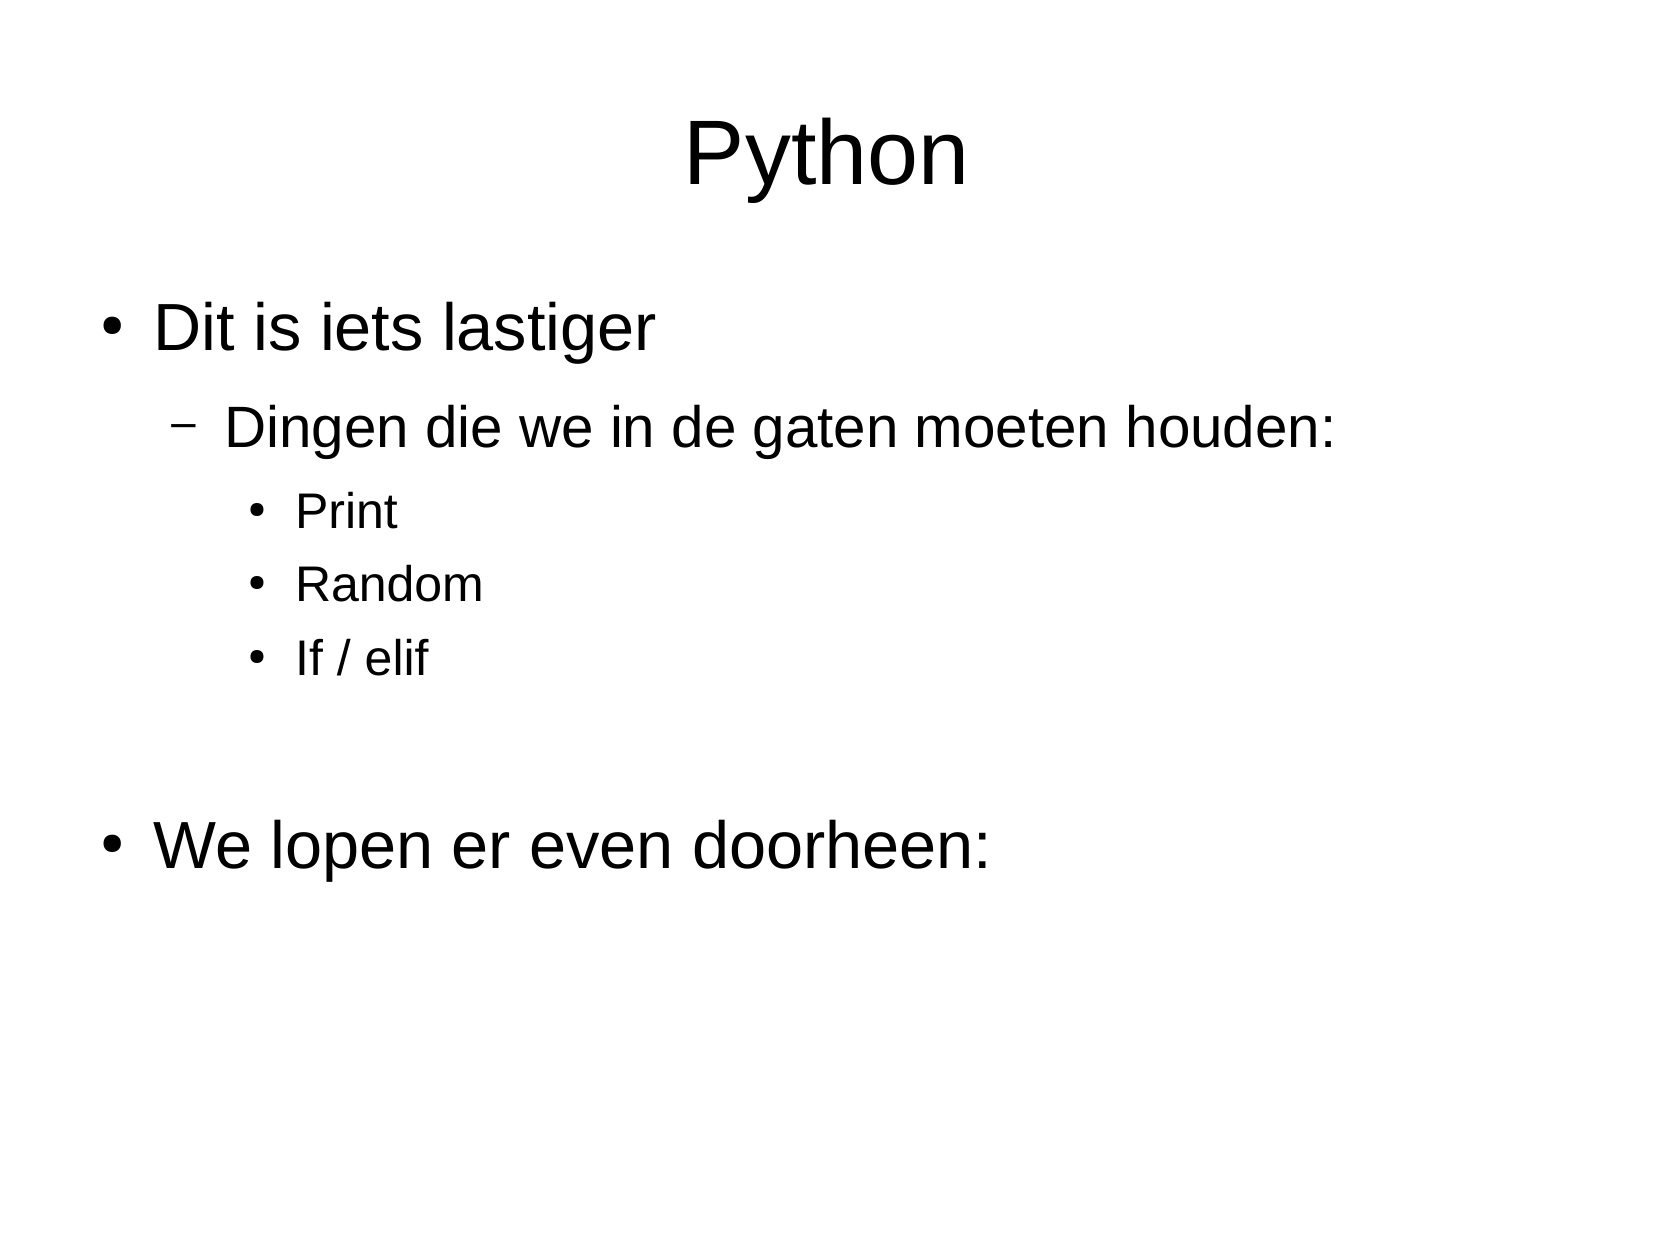

# Python
Dit is iets lastiger
Dingen die we in de gaten moeten houden:
Print
Random
If / elif
We lopen er even doorheen: